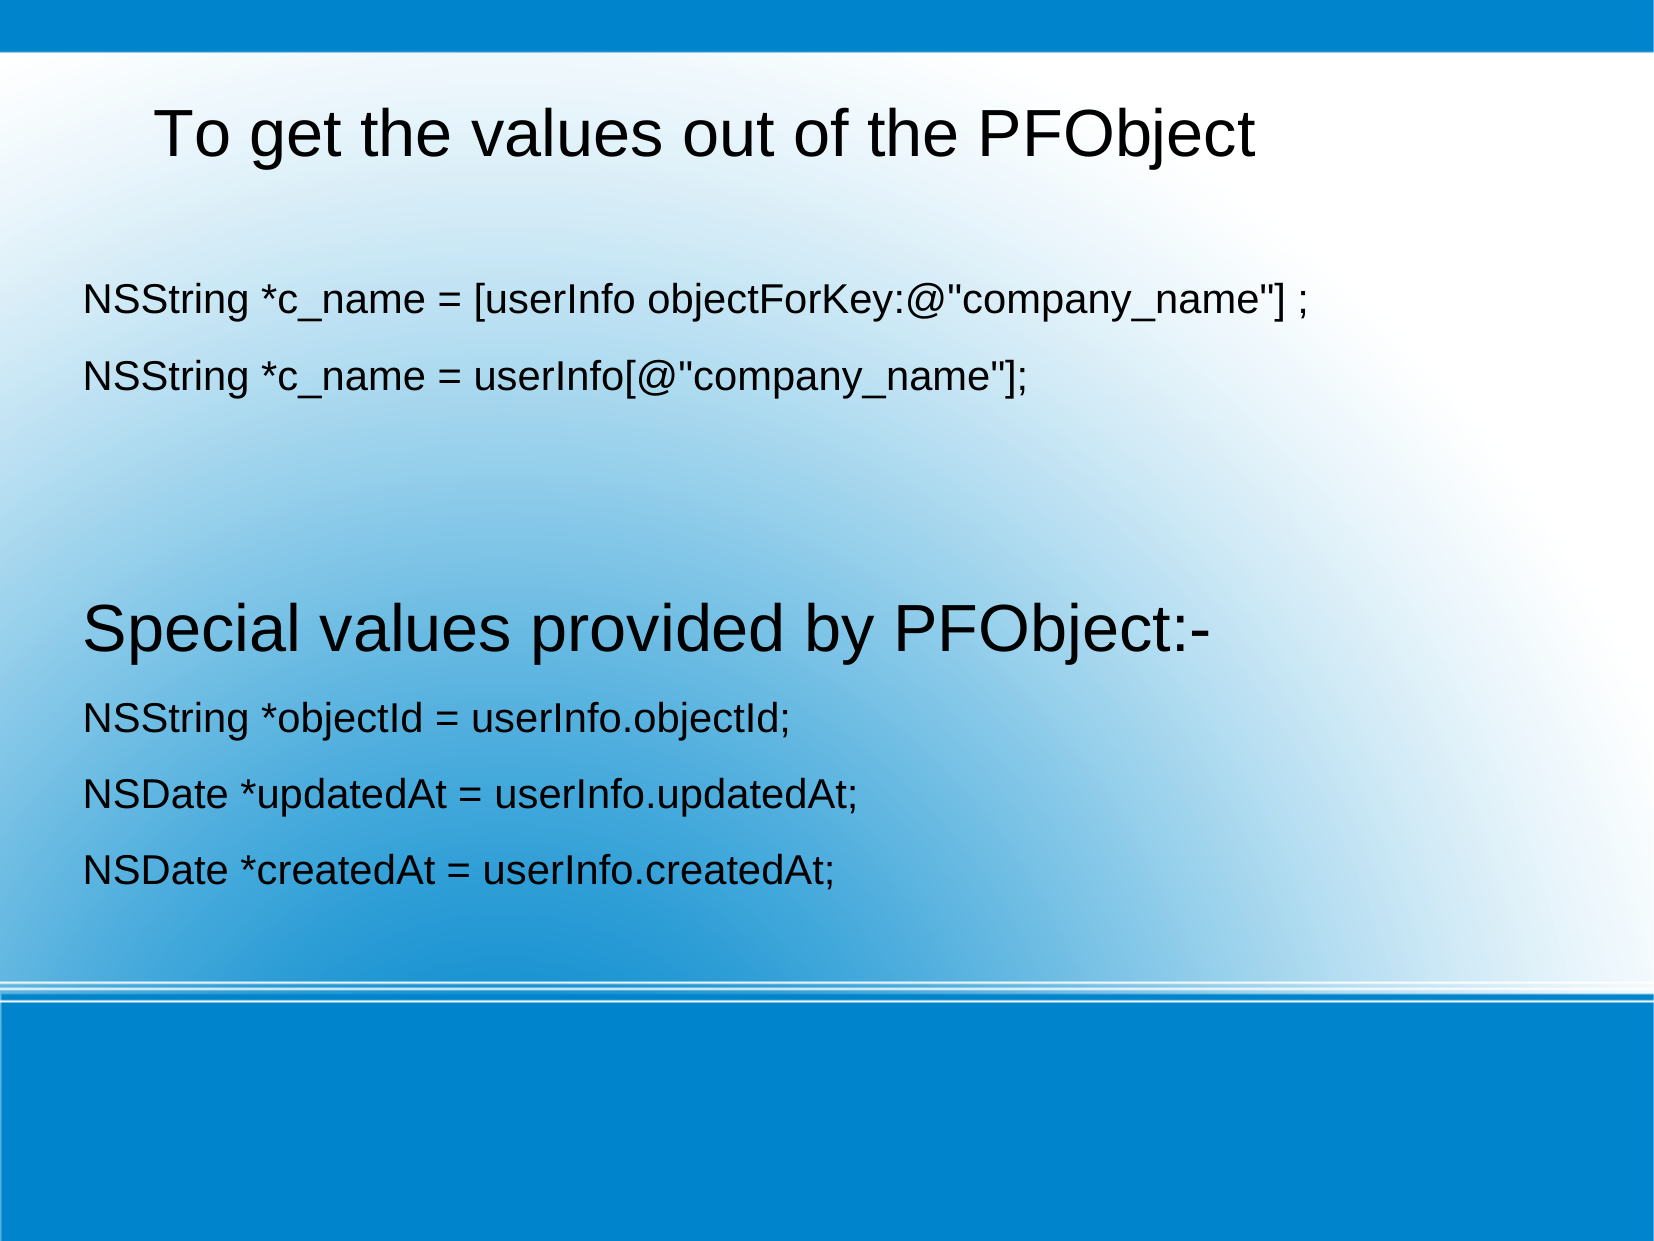

# To get the values out of the PFObject
NSString *c_name = [userInfo objectForKey:@"company_name"] ;
NSString *c_name = userInfo[@"company_name"];
Special values provided by PFObject:-
NSString *objectId = userInfo.objectId;
NSDate *updatedAt = userInfo.updatedAt;
NSDate *createdAt = userInfo.createdAt;